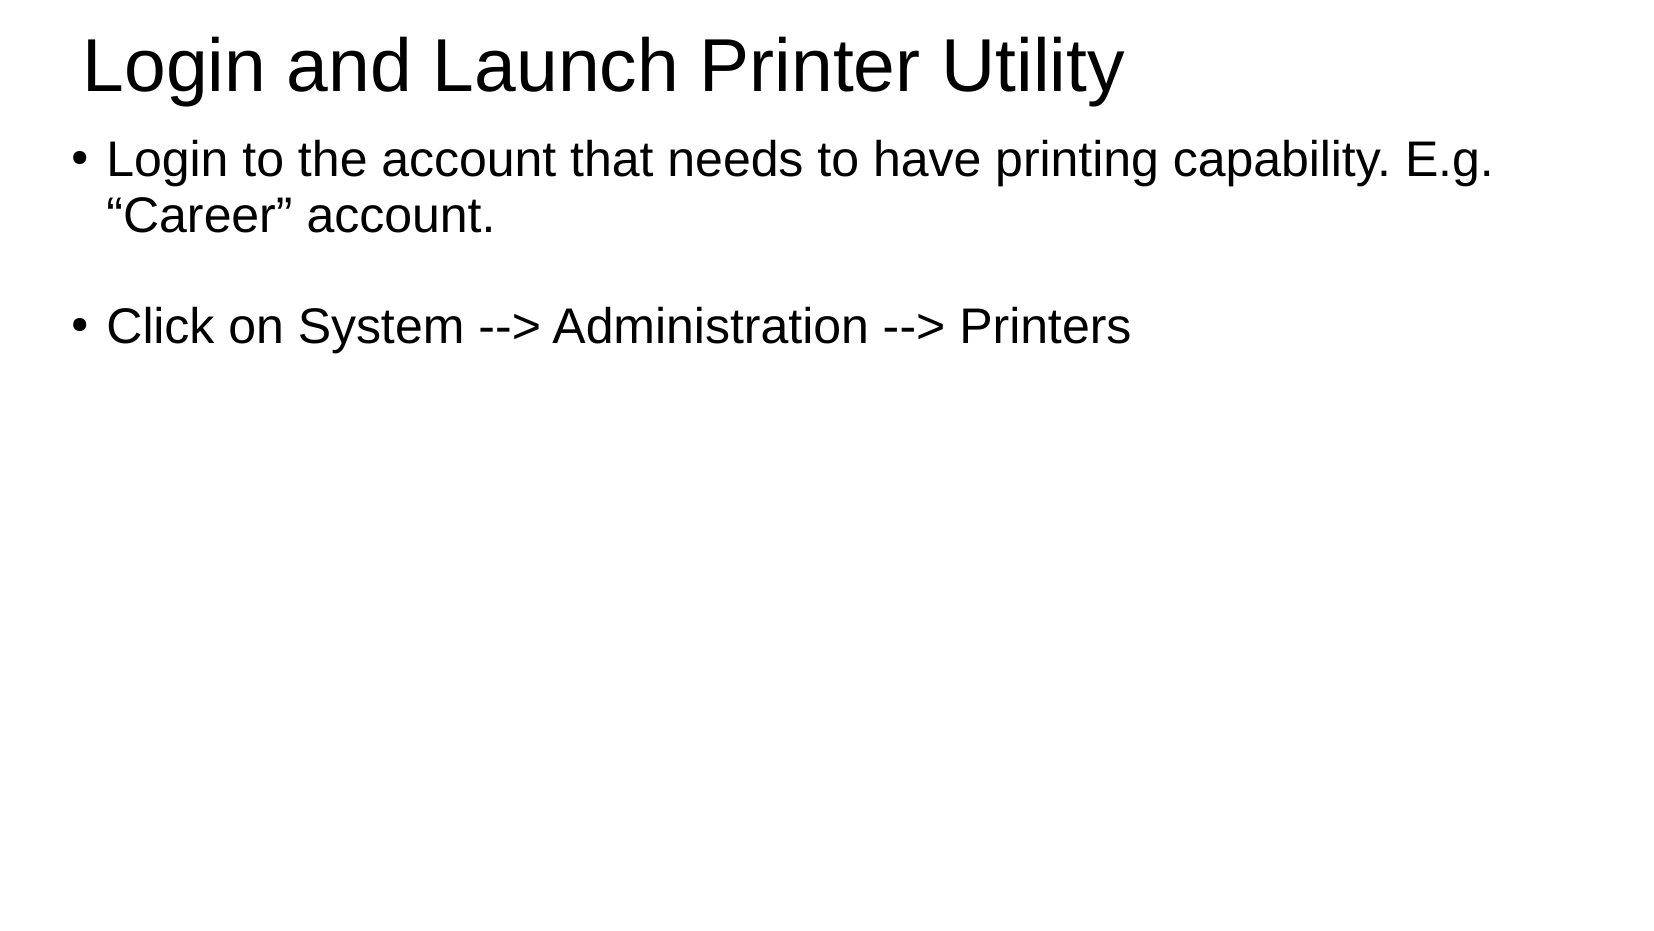

# Login and Launch Printer Utility
Login to the account that needs to have printing capability. E.g. “Career” account.
Click on System --> Administration --> Printers